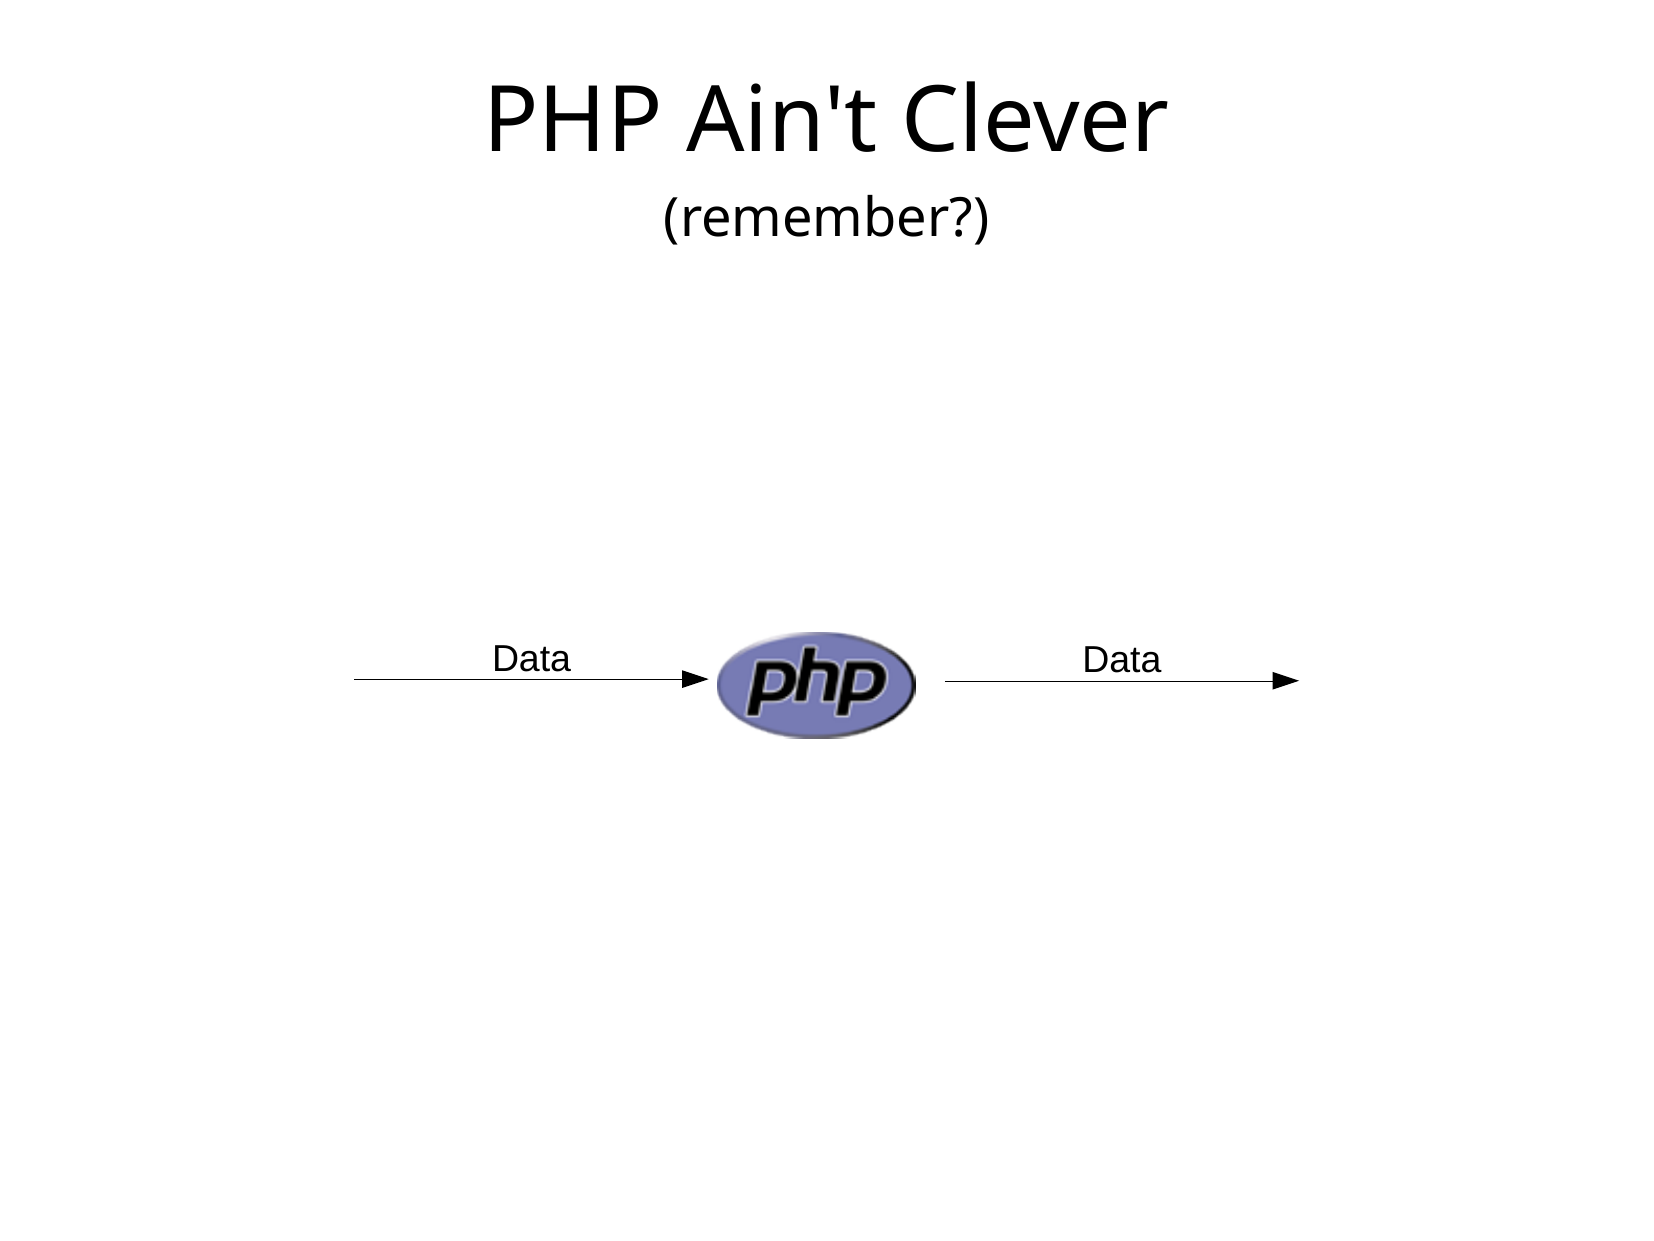

# PHP Ain't Clever (remember?)
Data
Data